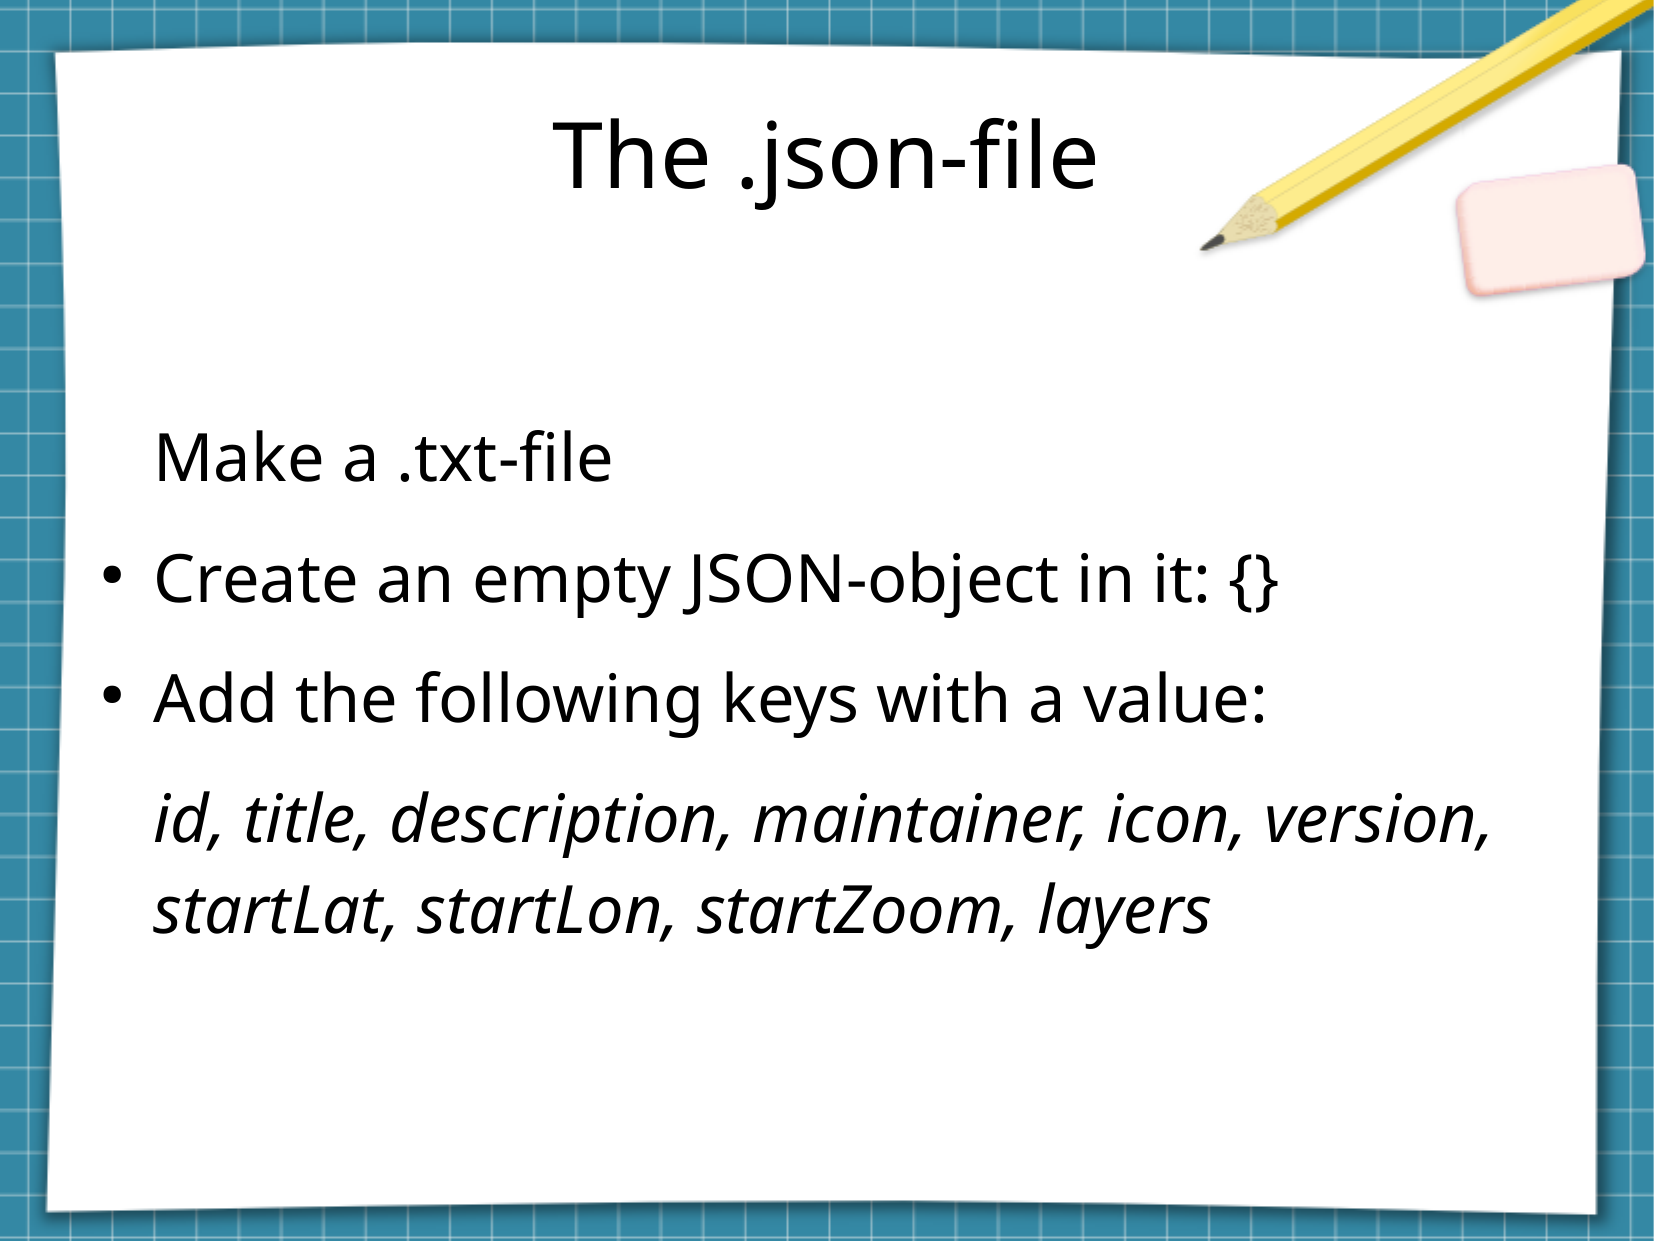

# The .json-file
Make a .txt-file
Create an empty JSON-object in it: {}
Add the following keys with a value:
id, title, description, maintainer, icon, version, startLat, startLon, startZoom, layers